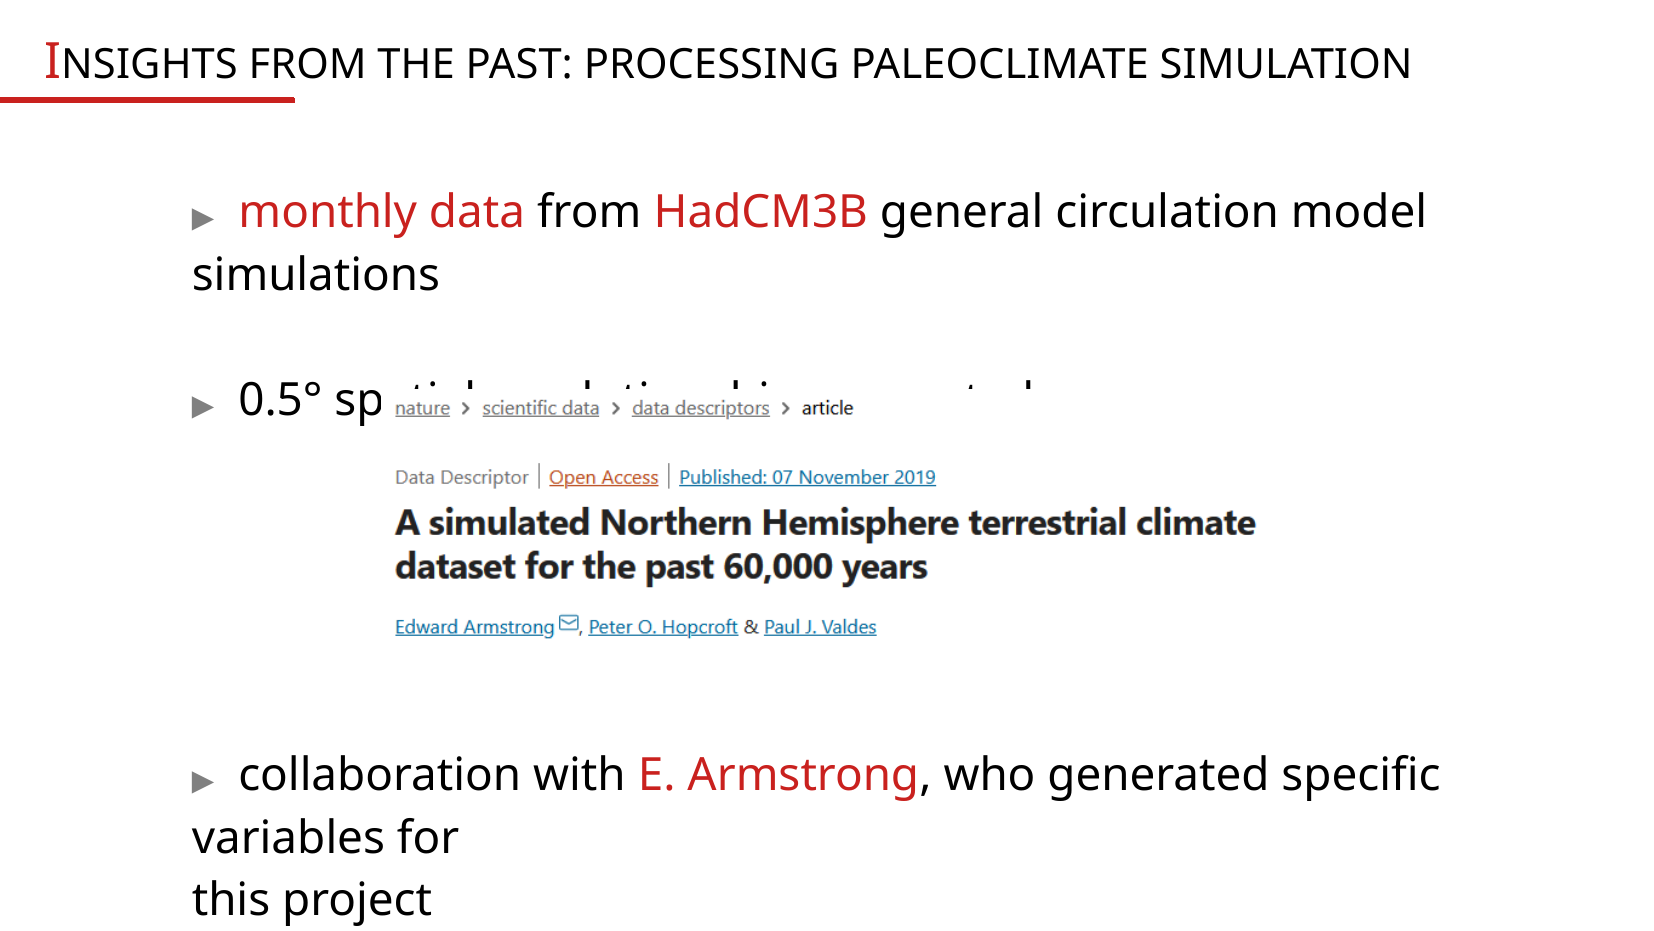

INSIGHTS FROM THE PAST: PROCESSING PALEOCLIMATE SIMULATION
▶ monthly data from HadCM3B general circulation model simulations
▶ 0.5° spatial resolution, bias corrected
▶ collaboration with E. Armstrong, who generated specific variables for
this project